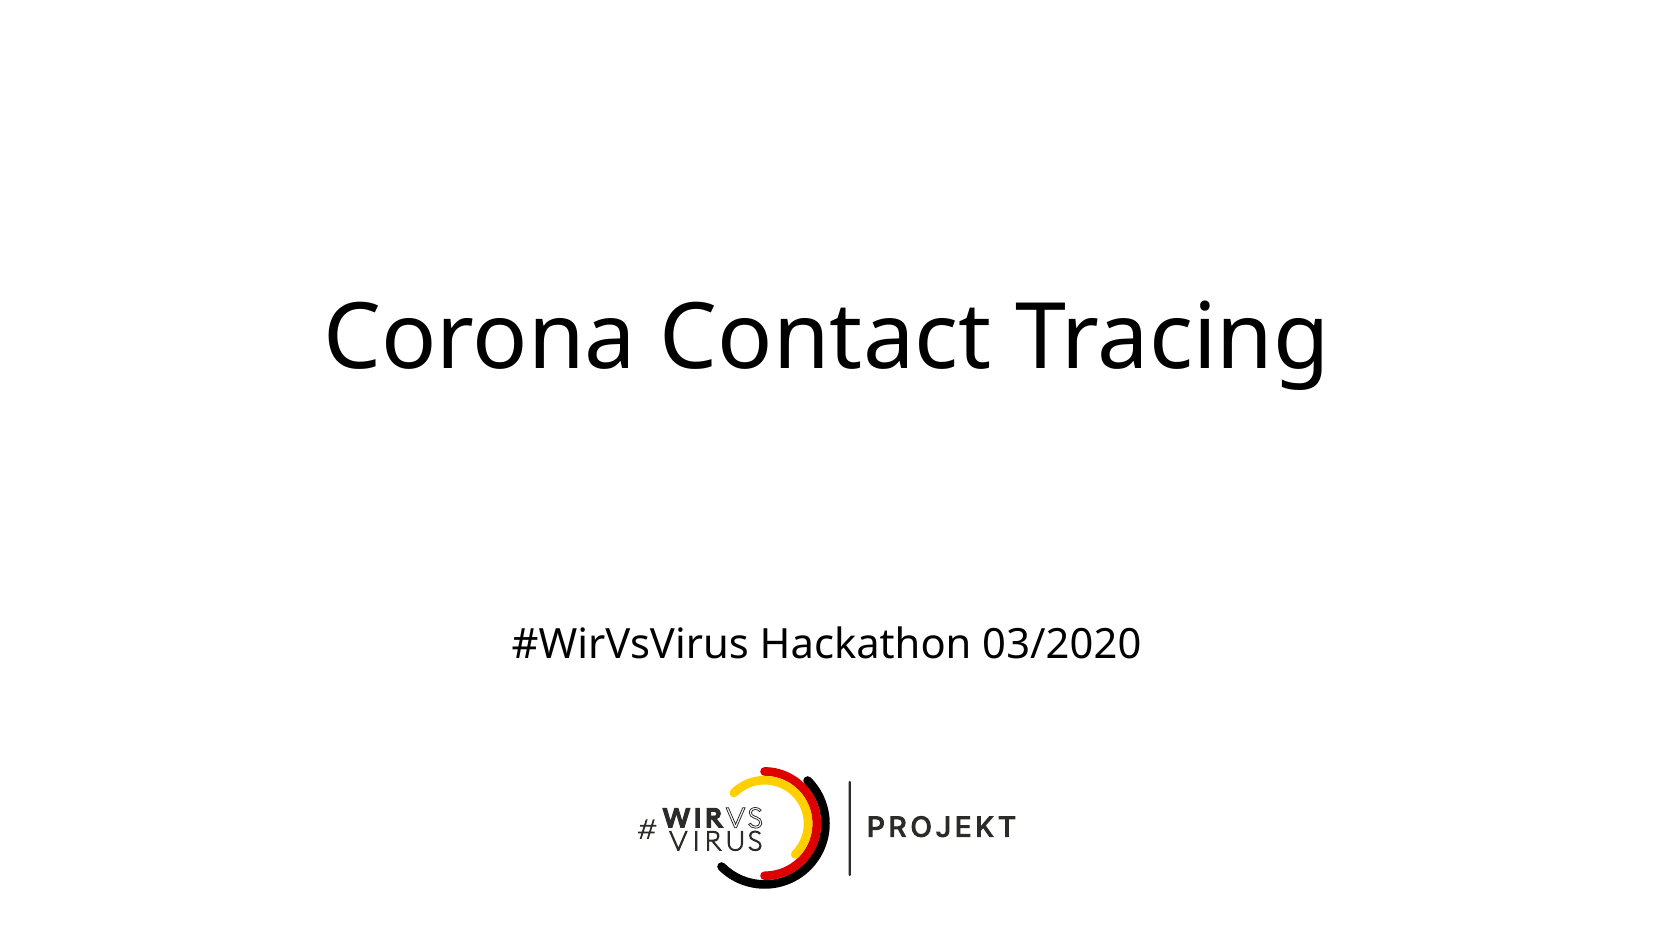

# Corona Contact Tracing
#WirVsVirus Hackathon 03/2020